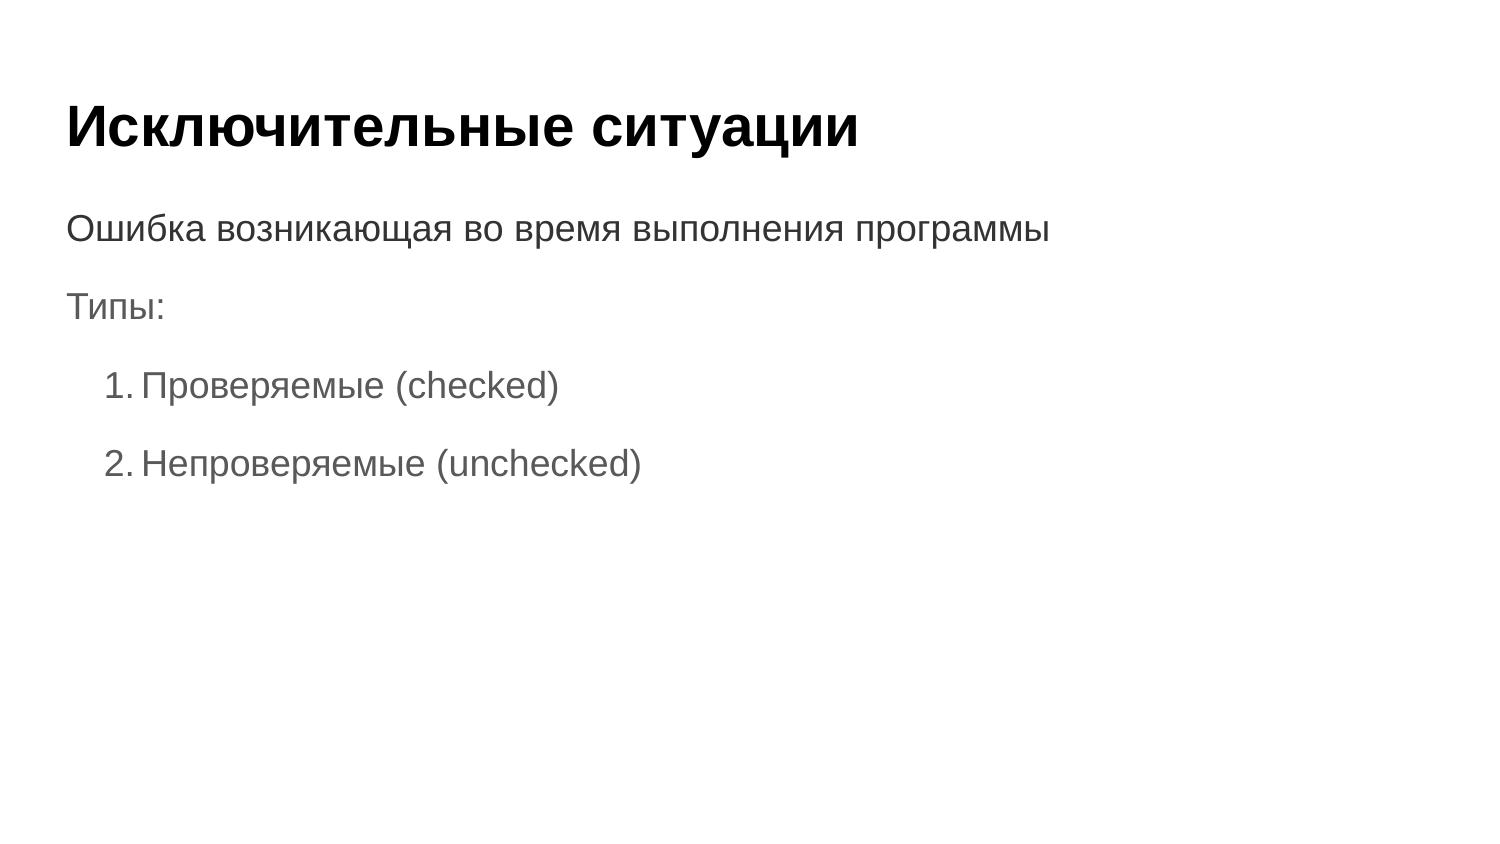

# Исключительные ситуации
Ошибка возникающая во время выполнения программы
Типы:
Проверяемые (checked)
Непроверяемые (unchecked)